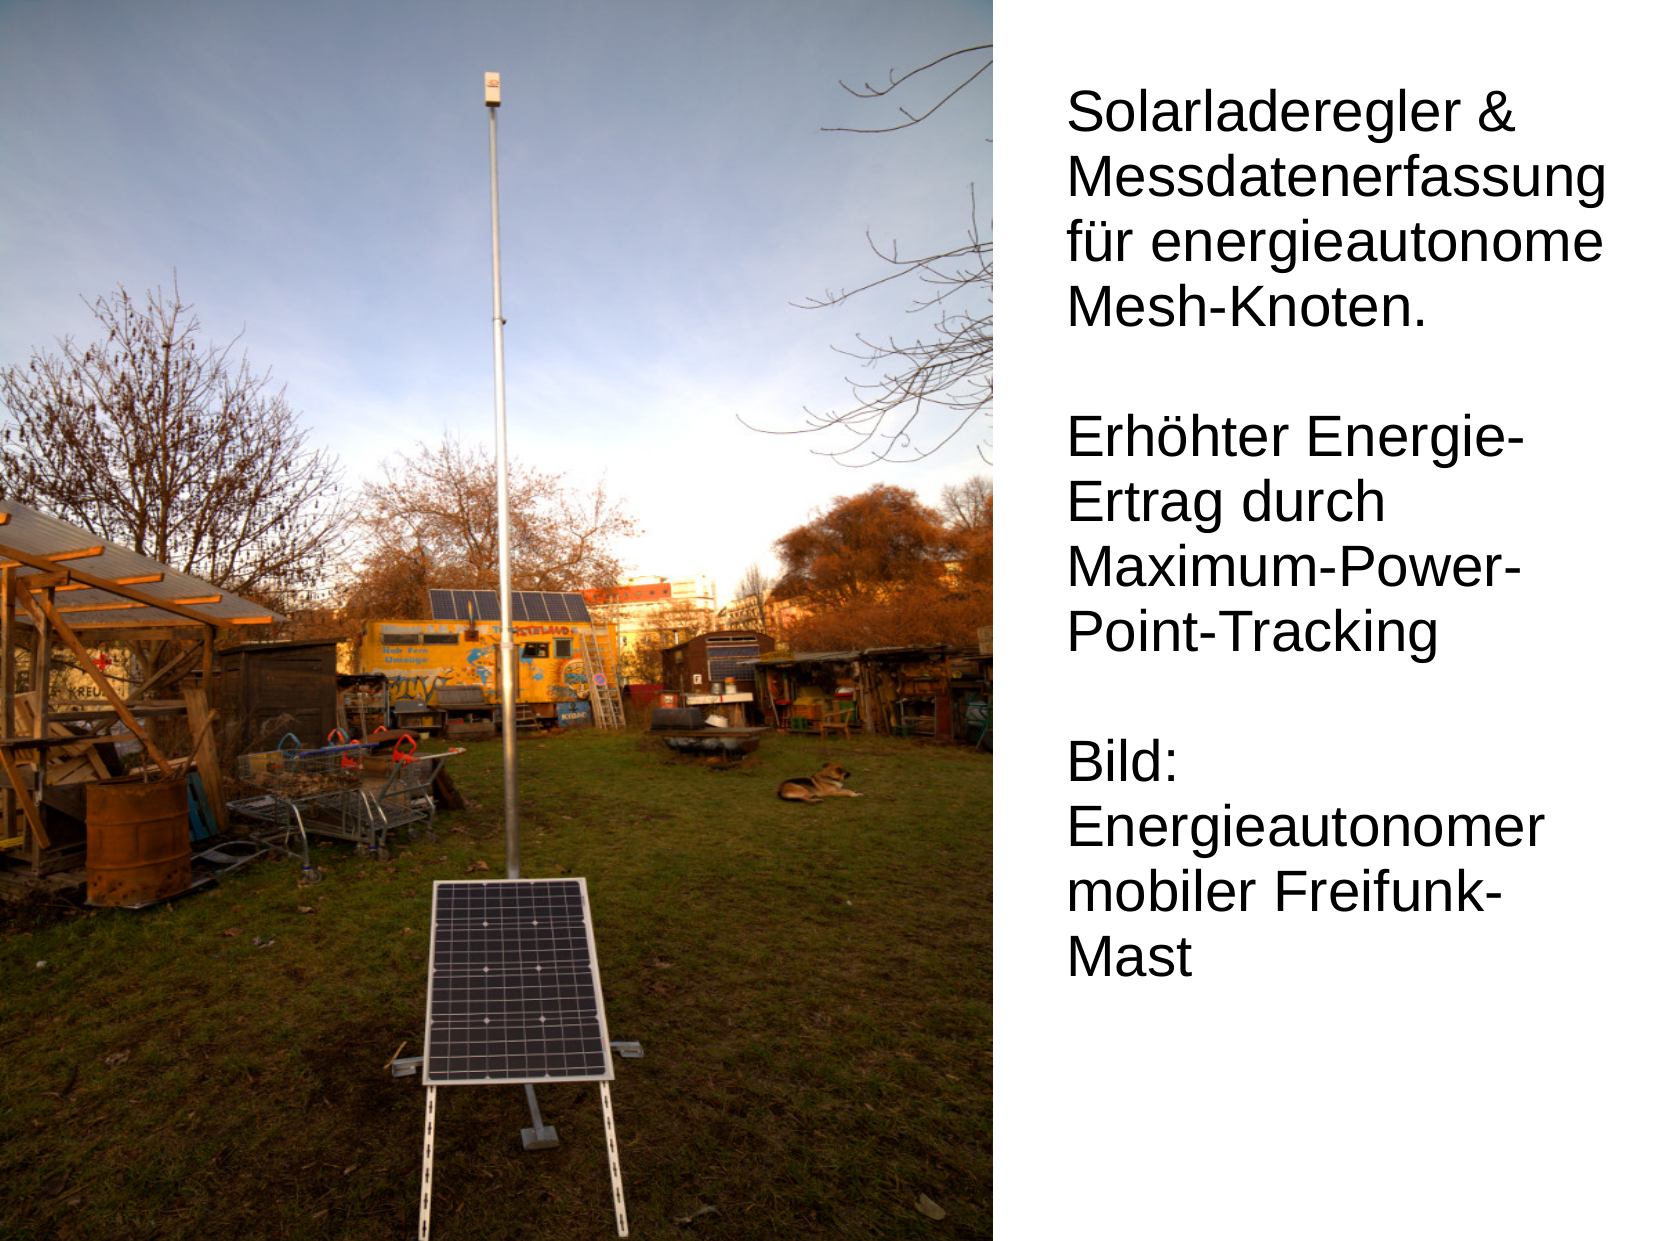

Solarladeregler &
Messdatenerfassung für energieautonome
Mesh-Knoten.
Erhöhter Energie-
Ertrag durch
Maximum-Power-Point-Tracking
Bild: Energieautonomer mobiler Freifunk-Mast